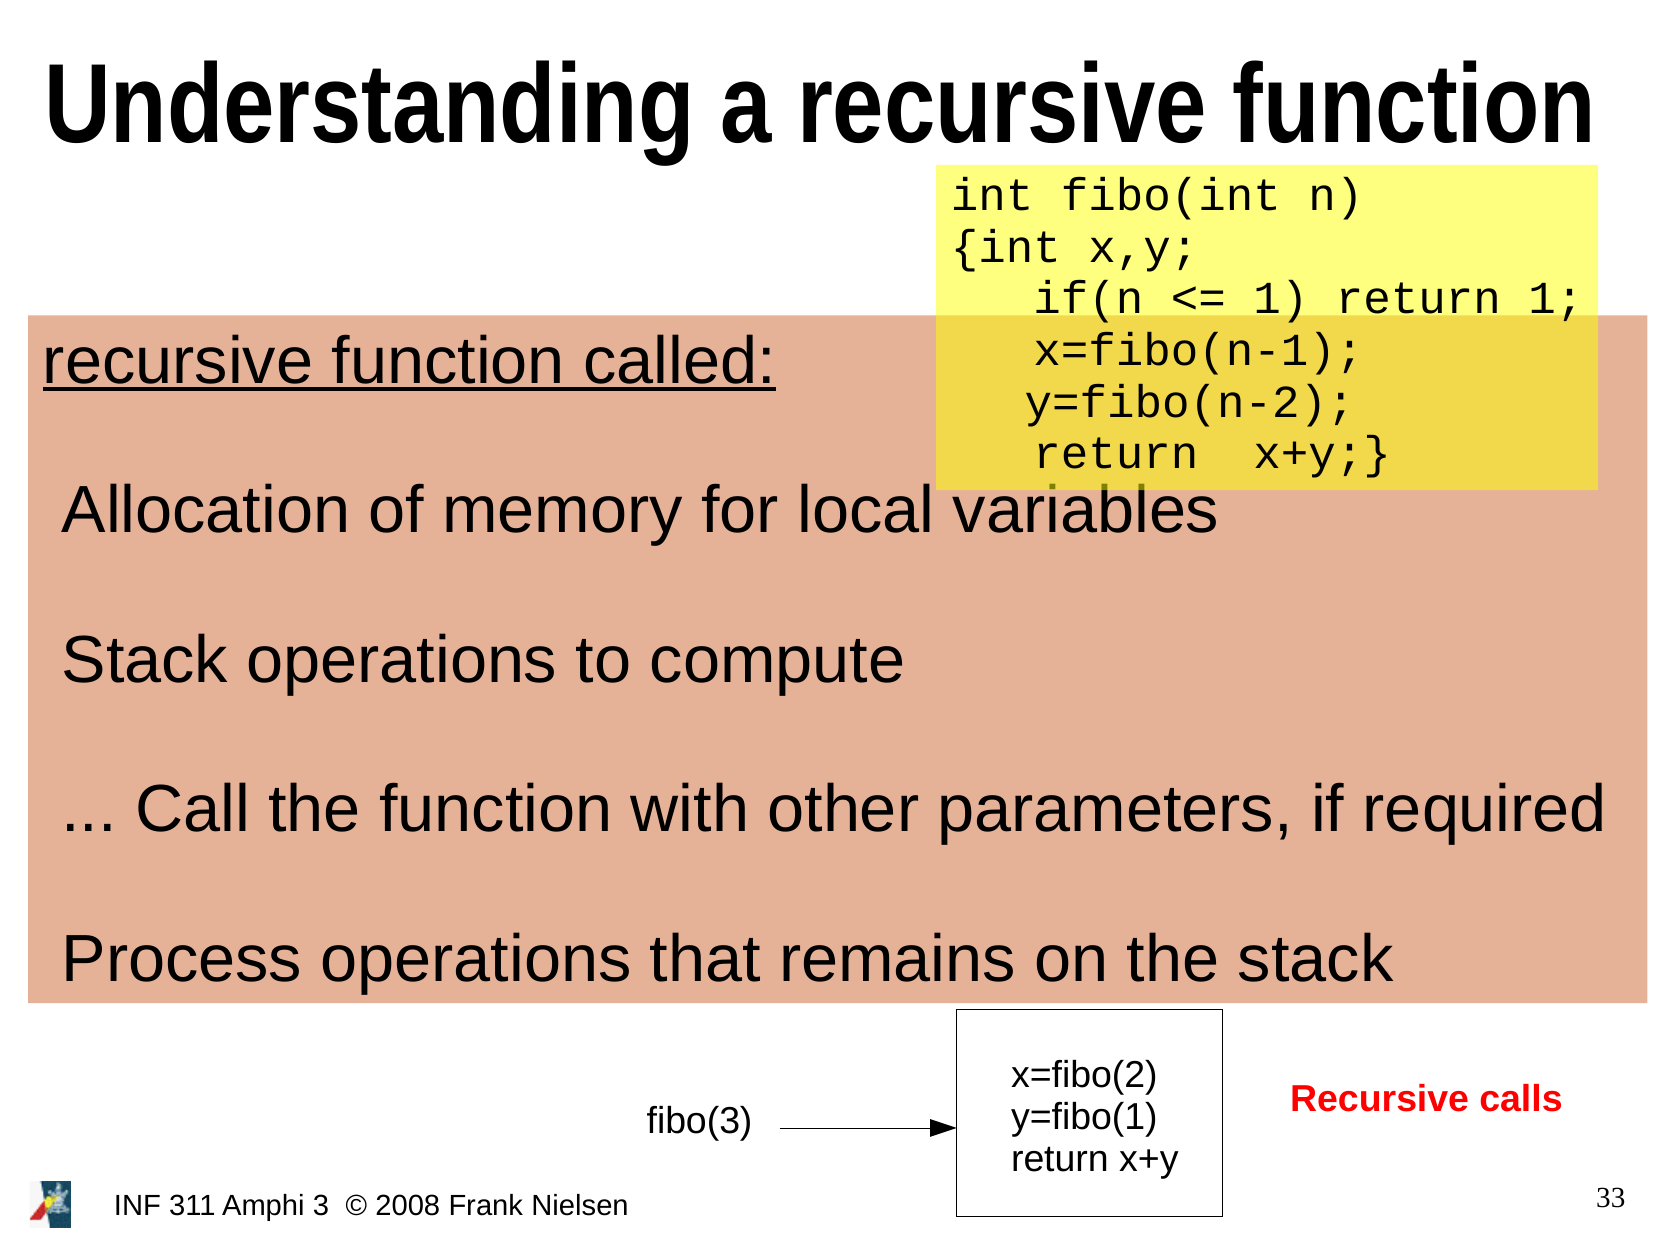

Understanding a recursive function
int fibo(int n)
{int x,y;
 if(n <= 1) return 1;
 x=fibo(n-1);
	y=fibo(n-2);
 return x+y;}
recursive function called:
 Allocation of memory for local variables
 Stack operations to compute
 ... Call the function with other parameters, if required
 Process operations that remains on the stack
x=fibo(2)
y=fibo(1)
return x+y
Recursive calls
fibo(3)